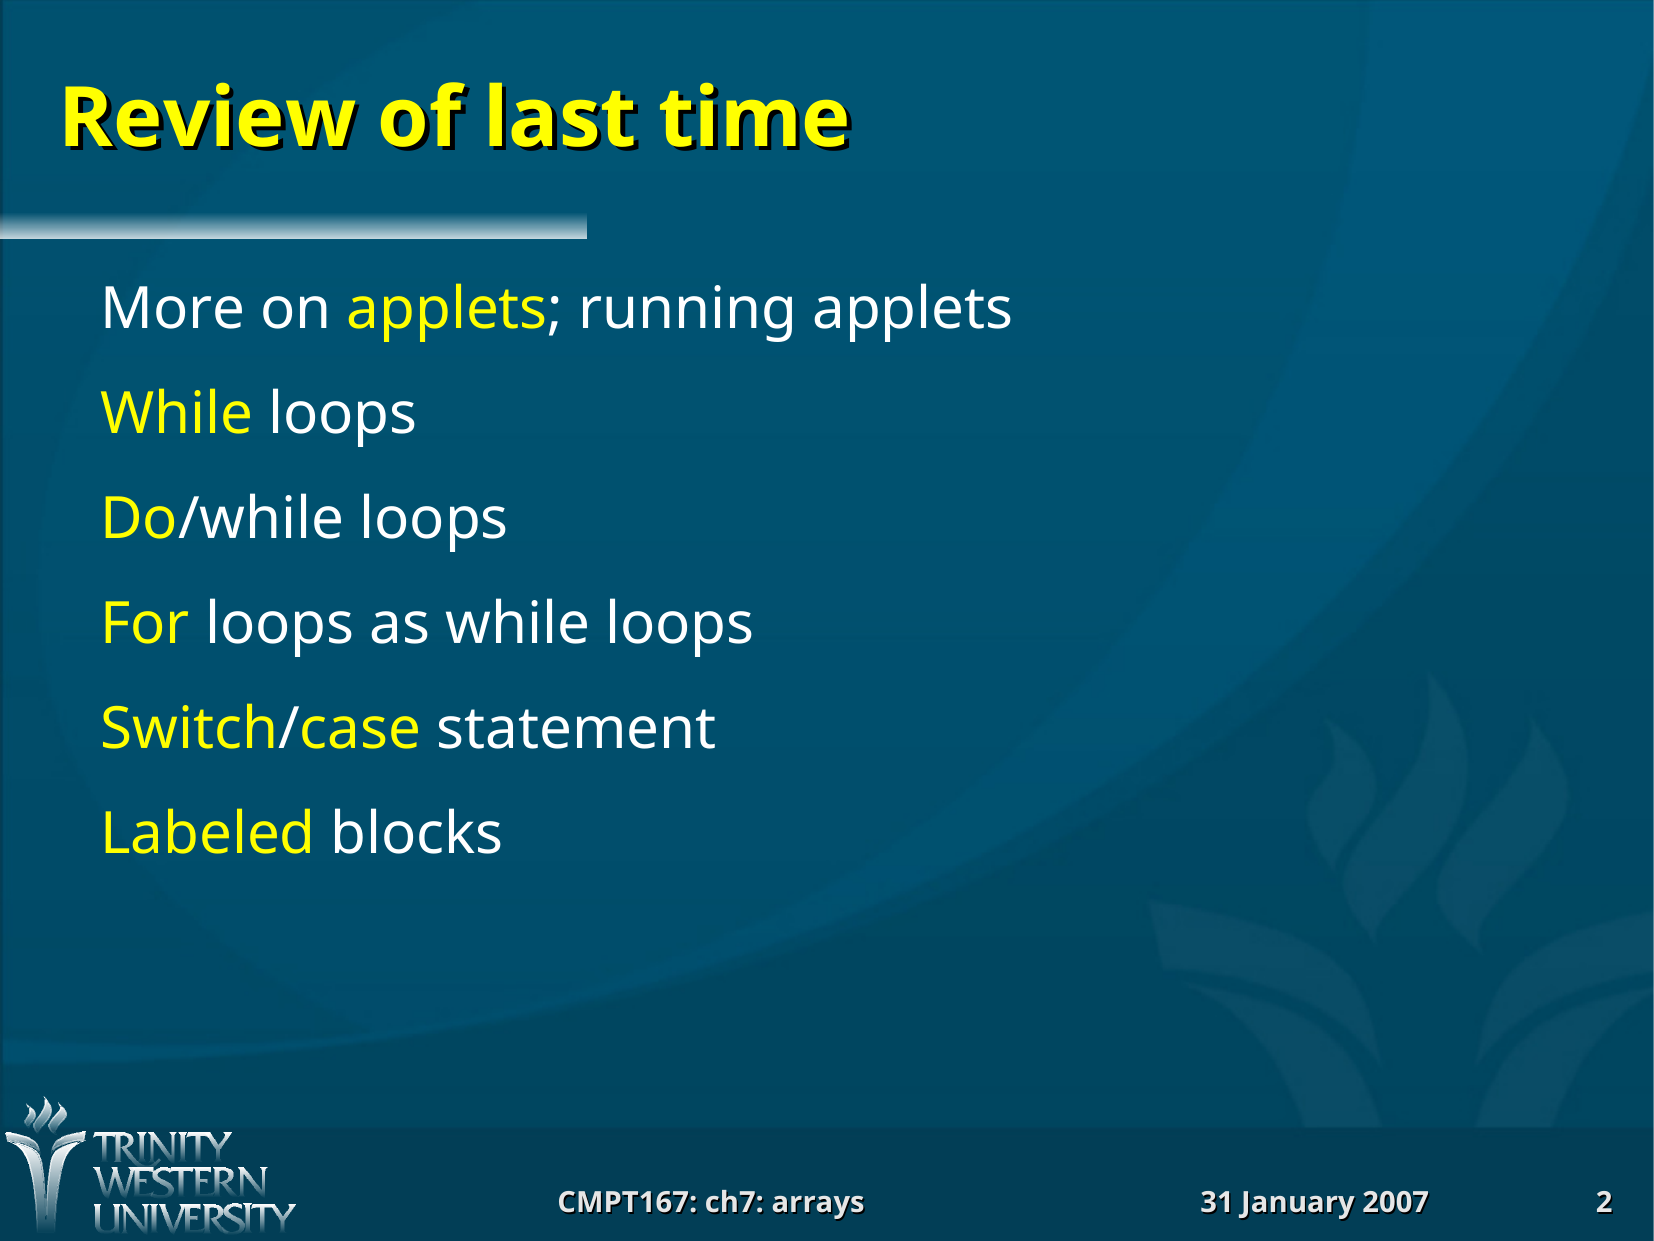

# Review of last time
More on applets; running applets
While loops
Do/while loops
For loops as while loops
Switch/case statement
Labeled blocks
CMPT167: ch7: arrays
31 January 2007
2